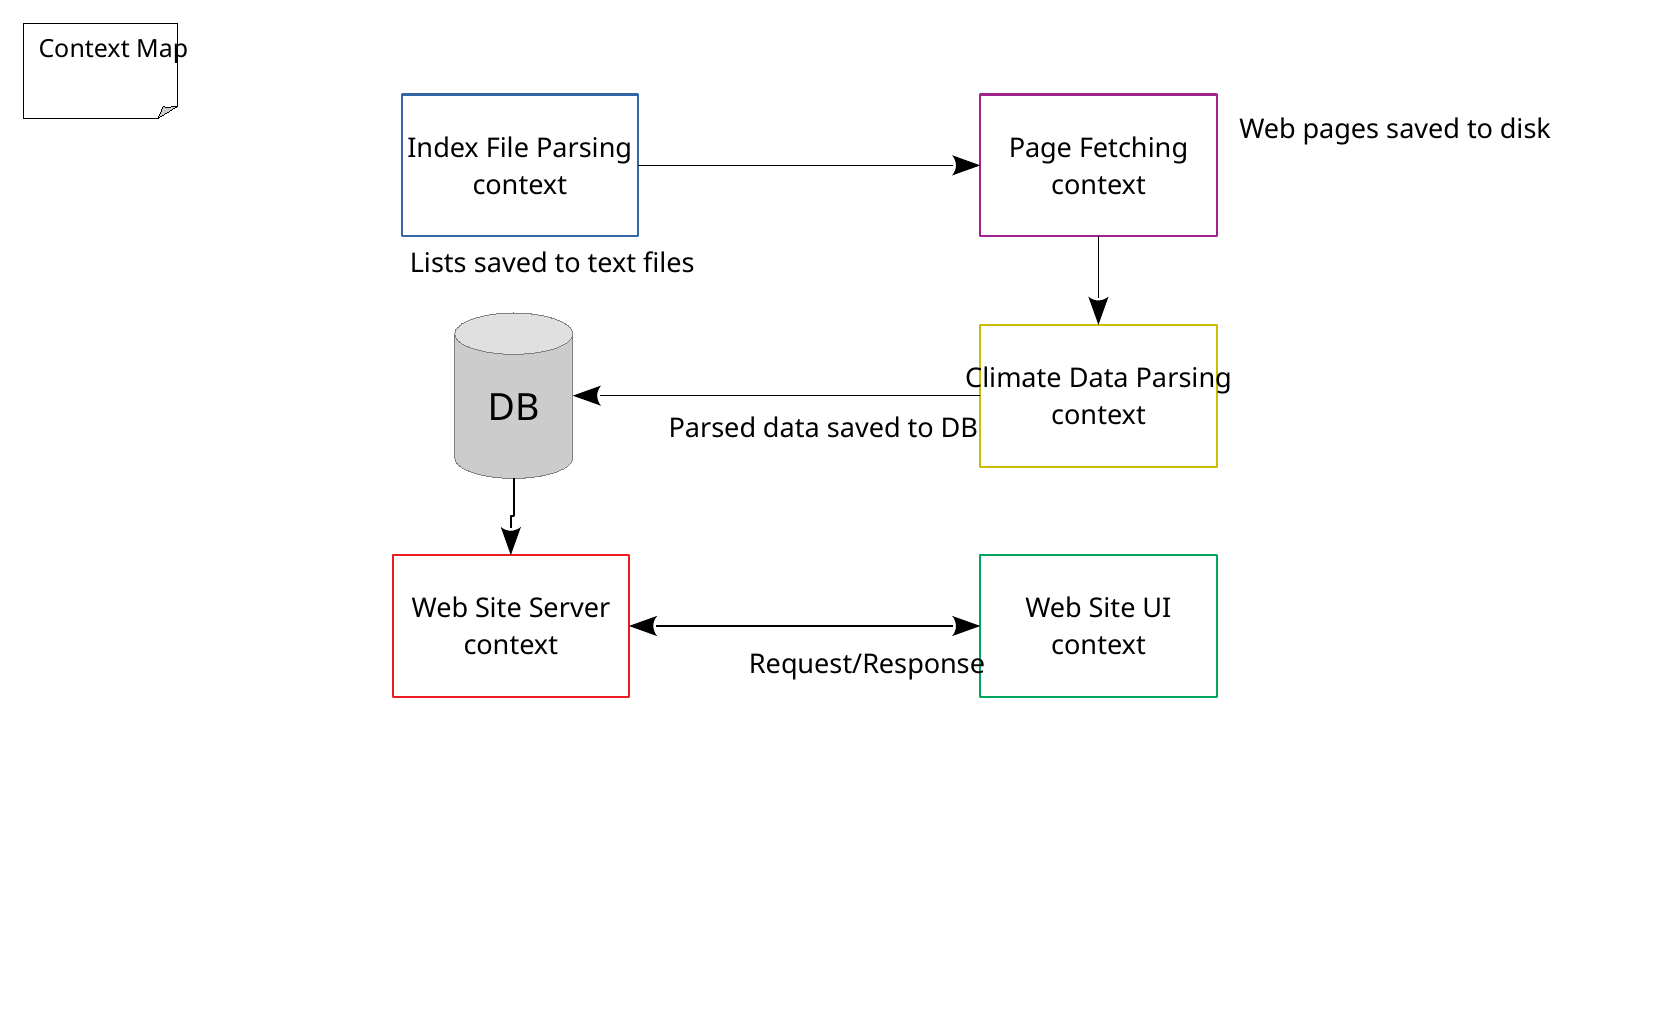

Context Map
Index File Parsing
context
Page Fetching
context
Web pages saved to disk
Lists saved to text files
DB
Climate Data Parsing
context
Parsed data saved to DB
Web Site Server
context
Web Site UI
context
Request/Response